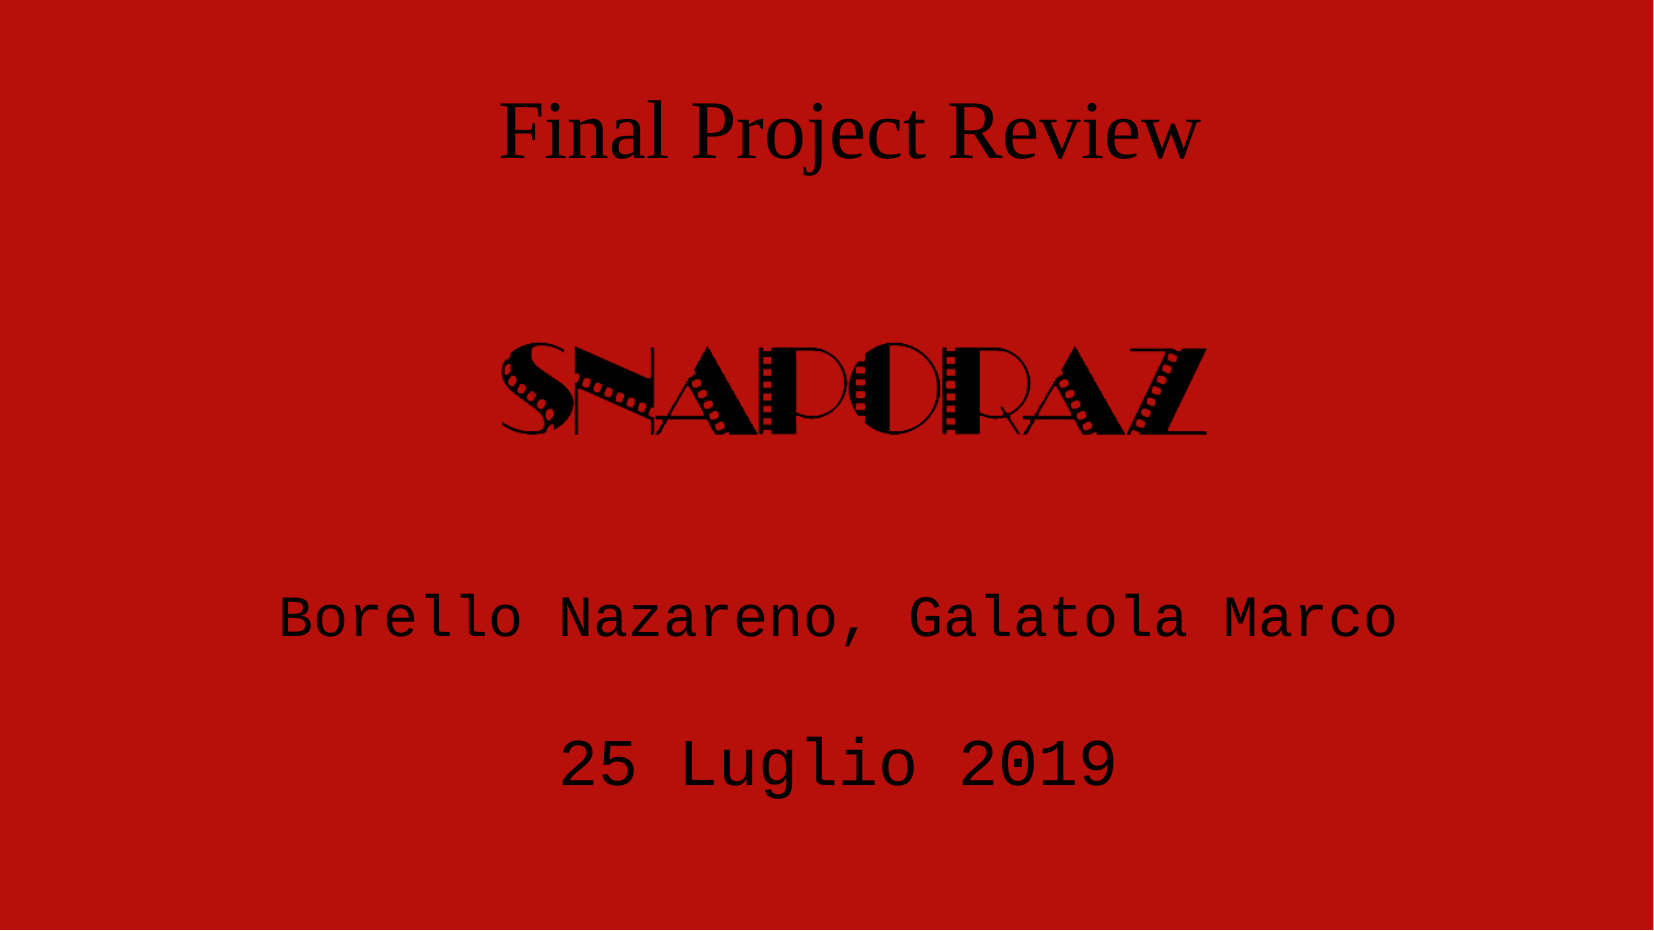

# Final Project Review
Borello Nazareno, Galatola Marco
25 Luglio 2019